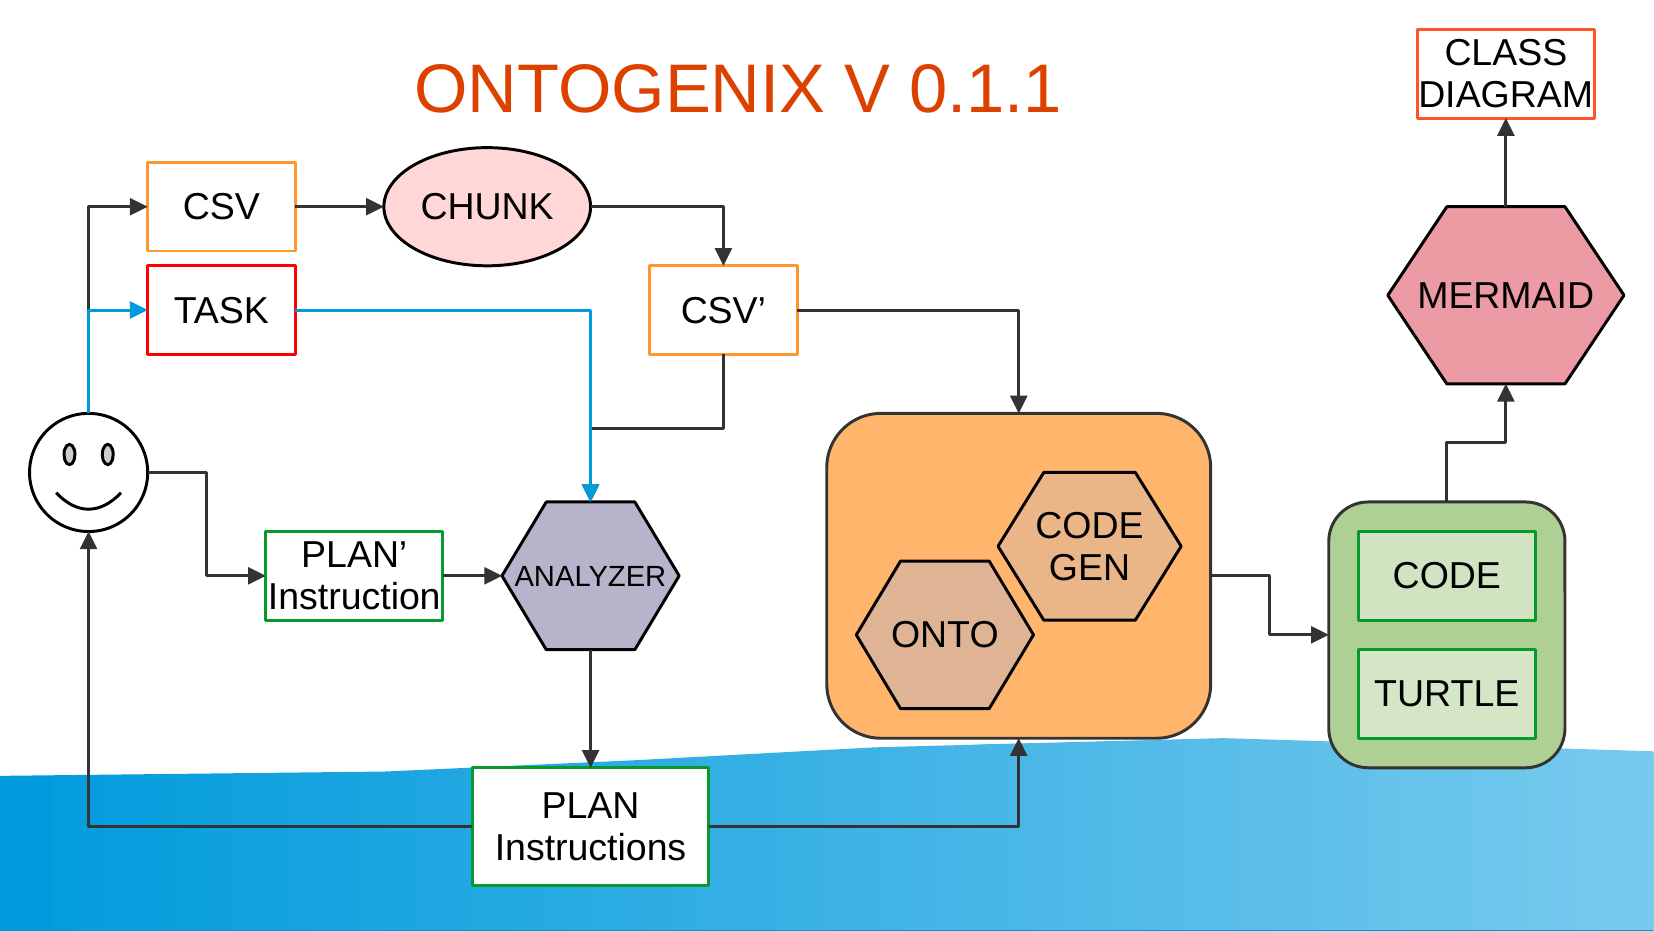

# ONTOGENIX V 0.1.1
CLASS
DIAGRAM
CHUNK
CSV
MERMAID
TASK
CSV’
CODE
GEN
ONTO
ANALYZER
CODE
TURTLE
PLAN’
Instruction
PLAN
Instructions